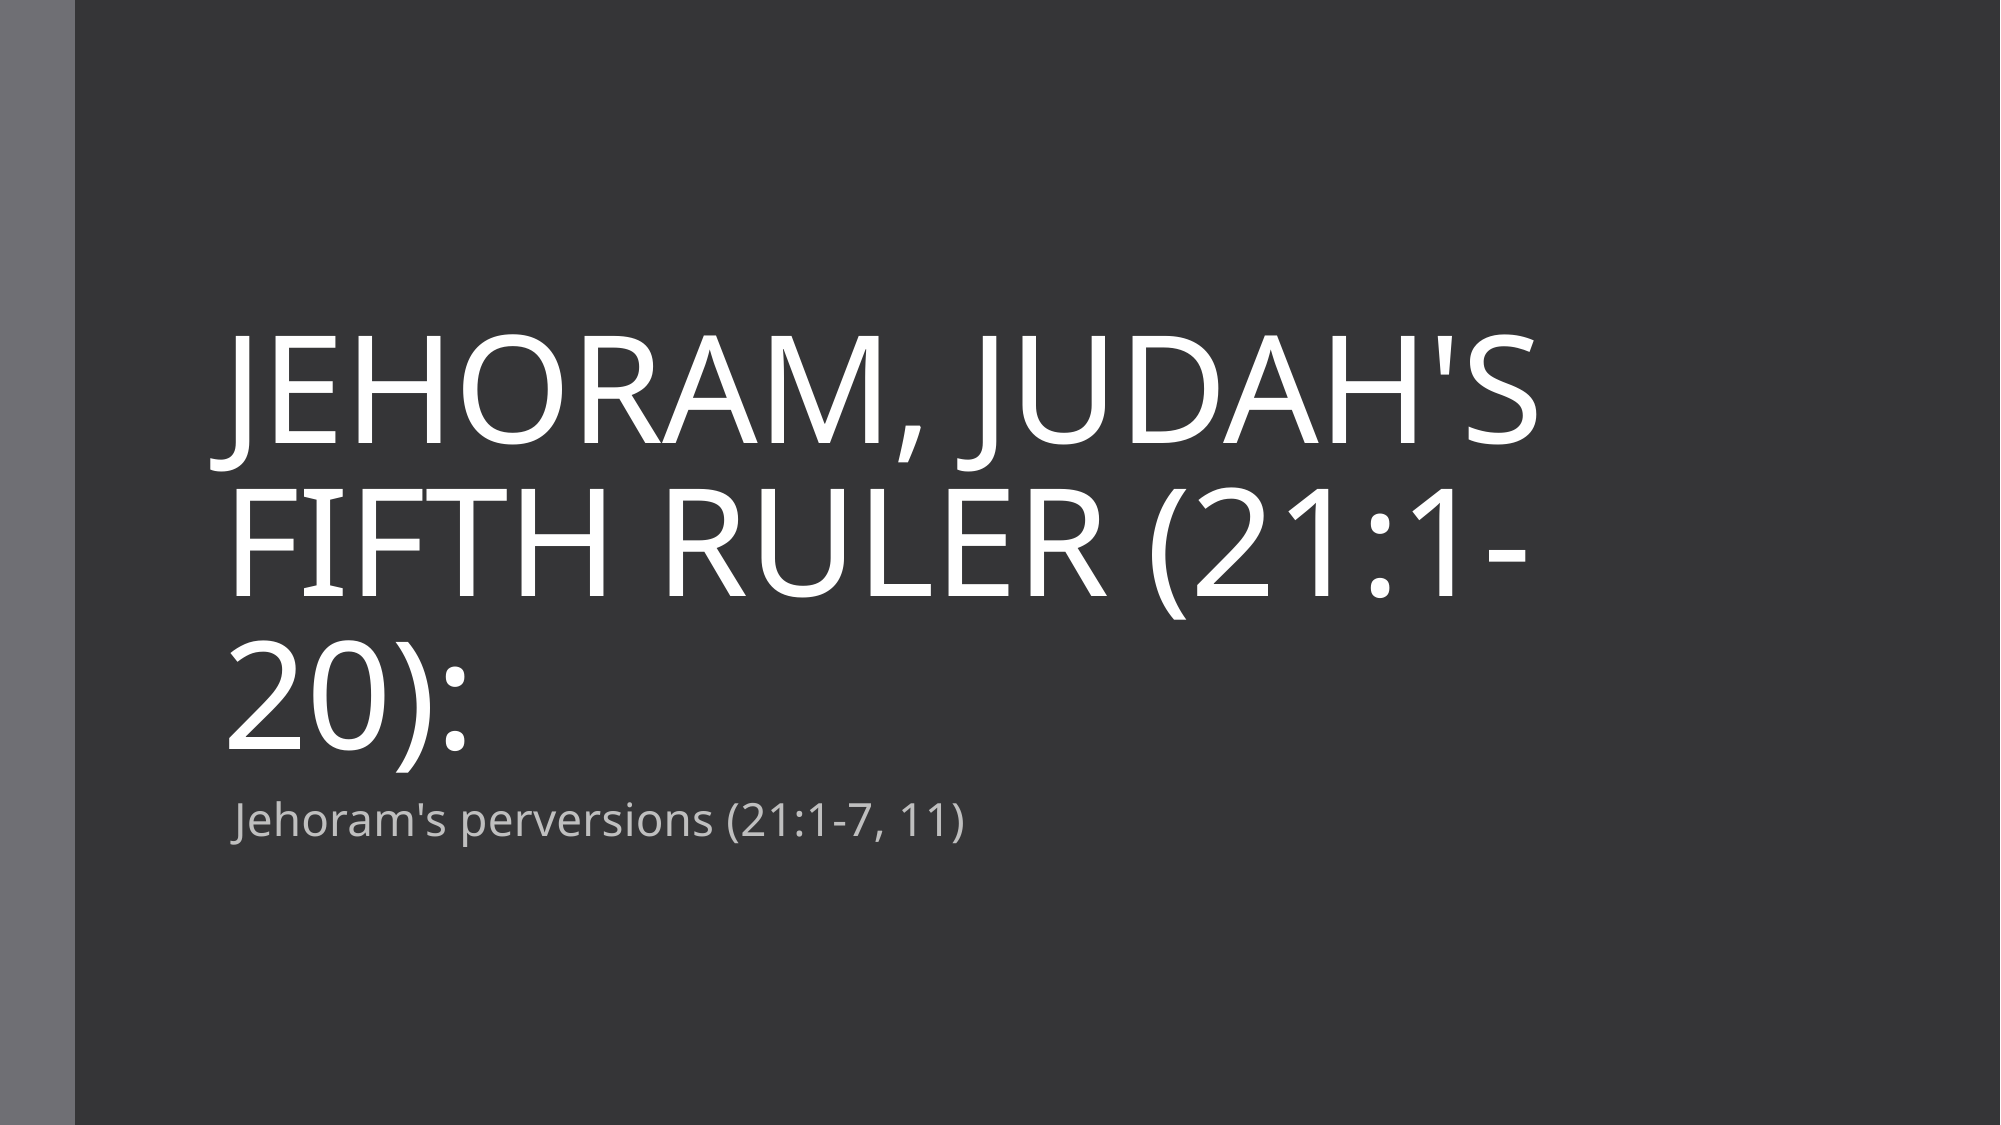

# JEHORAM, JUDAH'S FIFTH RULER (21:1-20):
 Jehoram's perversions (21:1-7, 11)